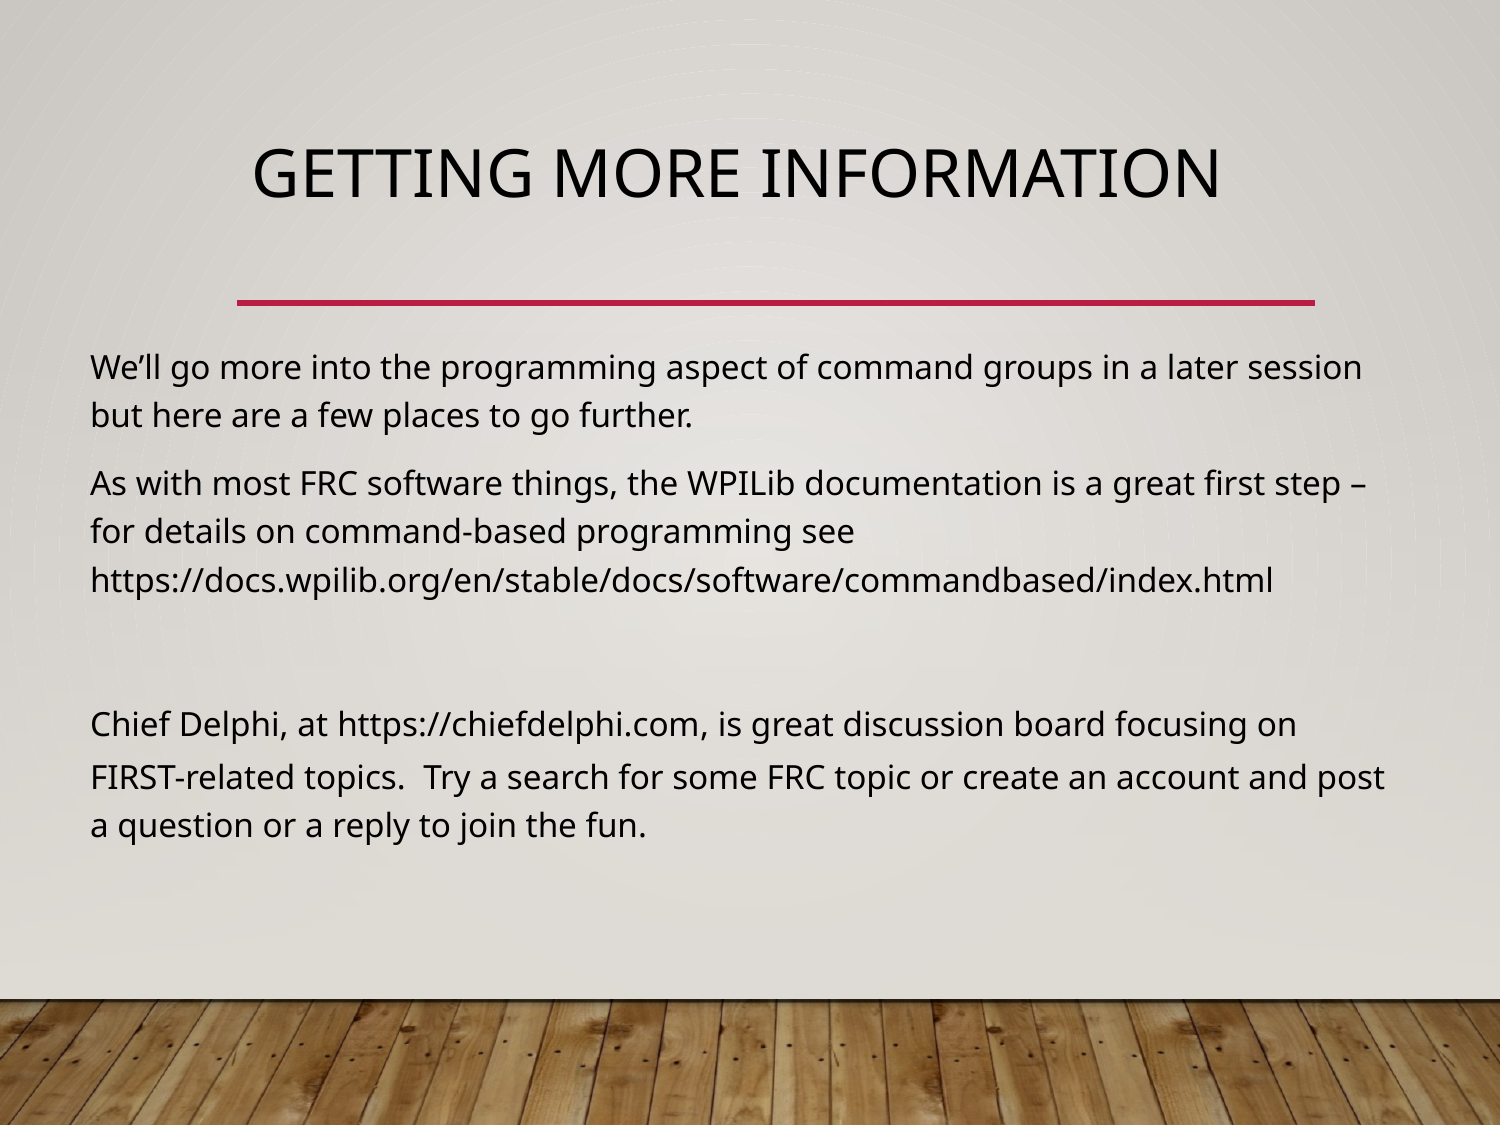

# Getting more information
We’ll go more into the programming aspect of command groups in a later session but here are a few places to go further.
As with most FRC software things, the WPILib documentation is a great first step – for details on command-based programming see https://docs.wpilib.org/en/stable/docs/software/commandbased/index.html
Chief Delphi, at https://chiefdelphi.com, is great discussion board focusing on FIRST-related topics. Try a search for some FRC topic or create an account and post a question or a reply to join the fun.